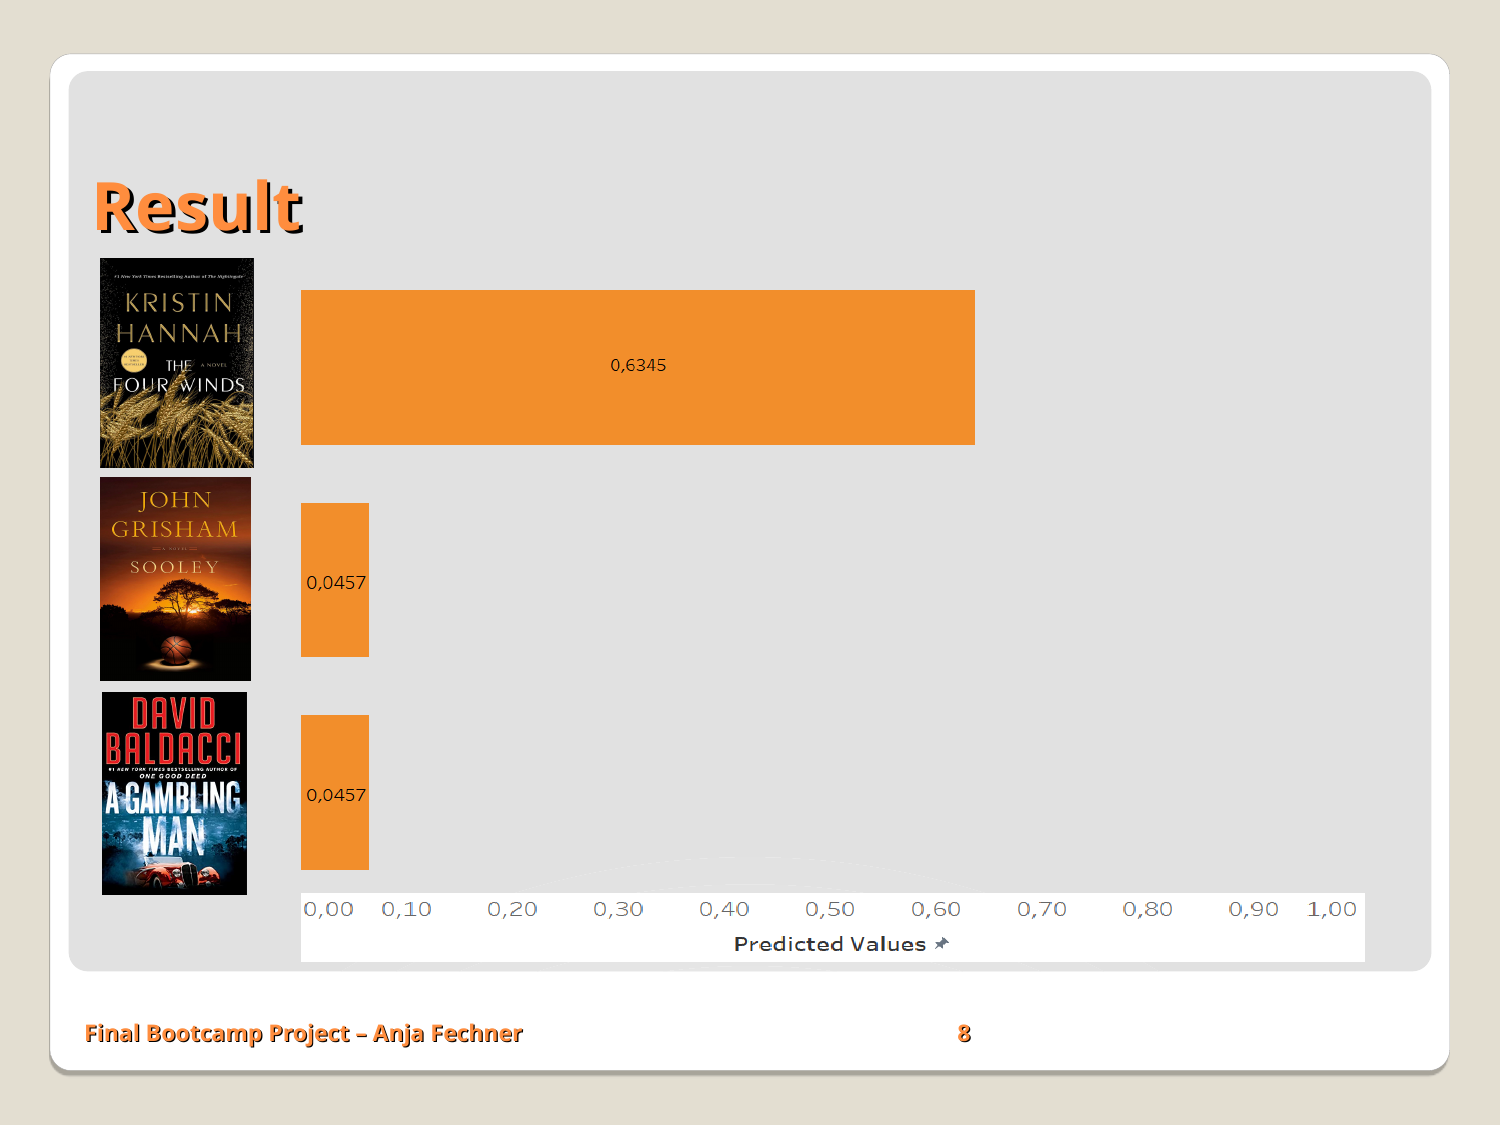

# Result
Final Bootcamp Project – Anja Fechner